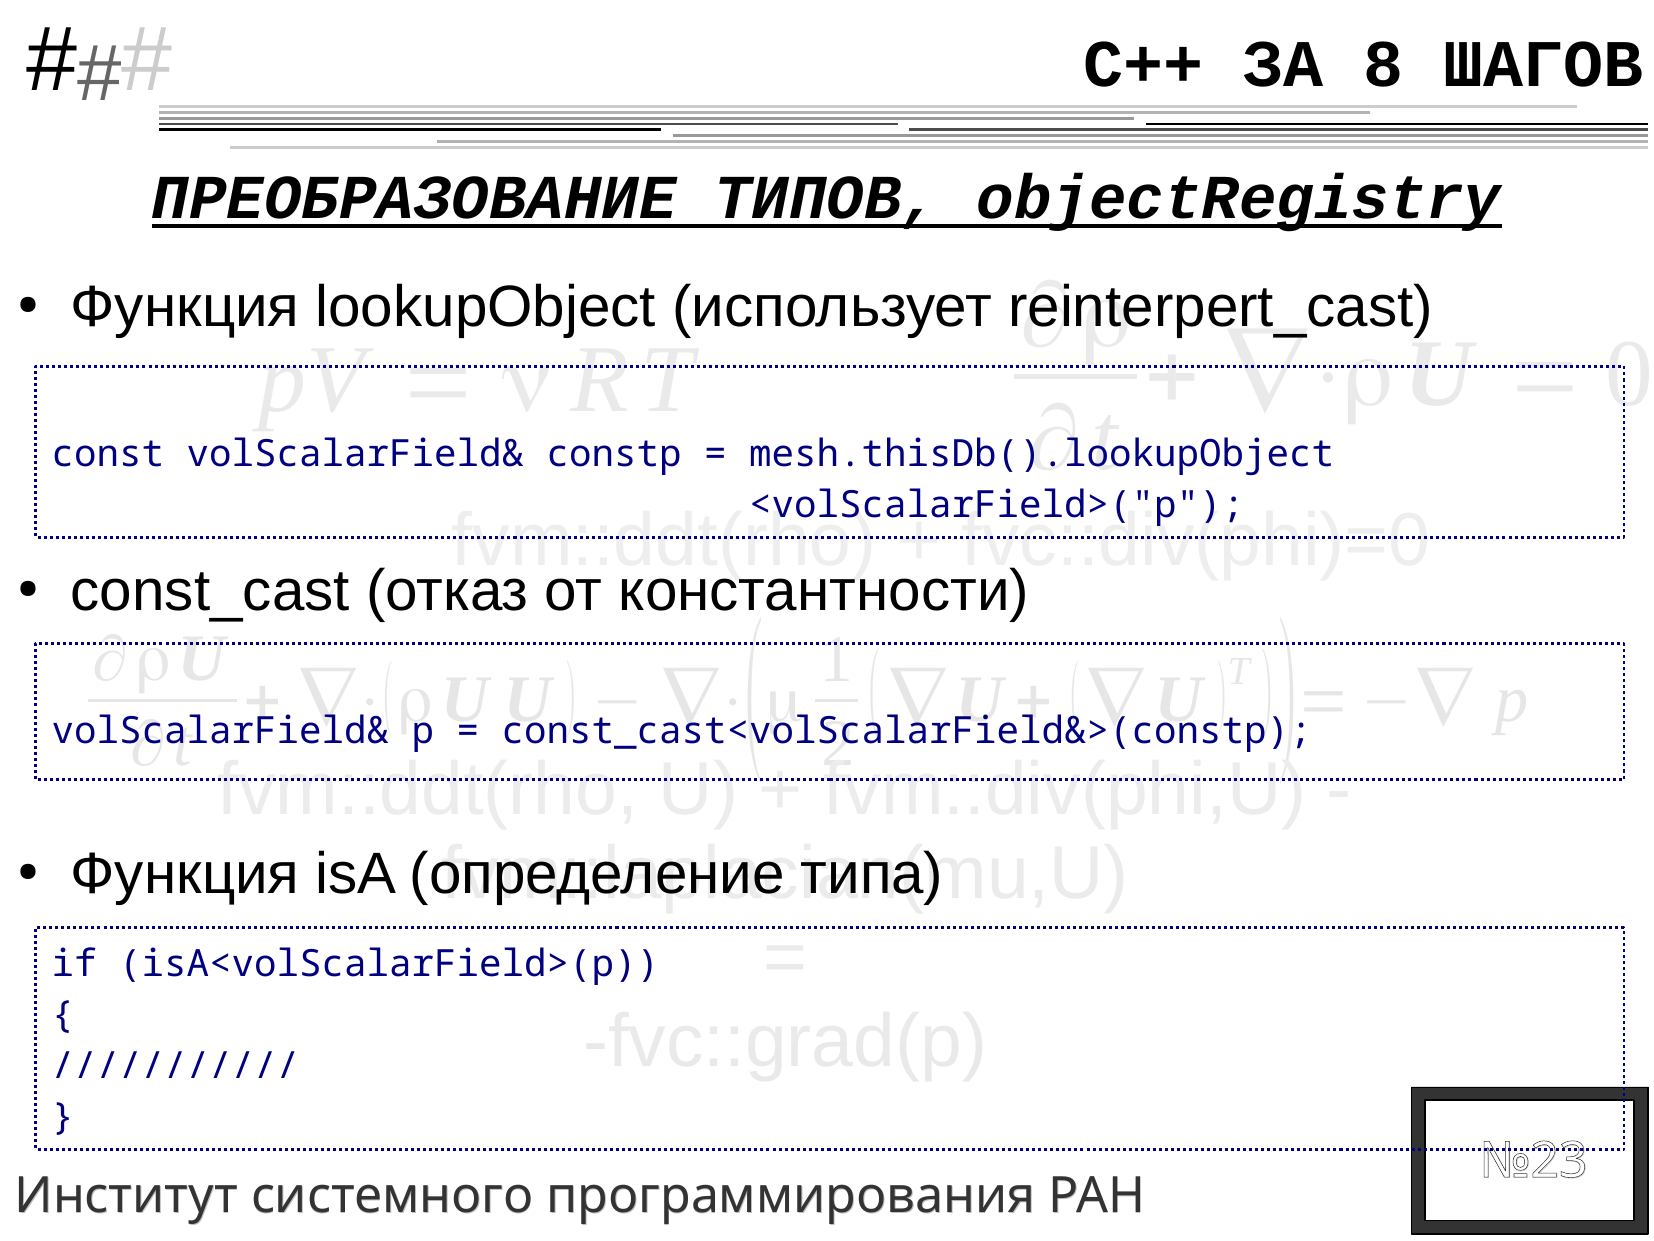

# ПРЕОБРАЗОВАНИЕ ТИПОВ, objectRegistry
Функция lookupObject (использует reinterpert_cast)
const_cast (отказ от константности)
Функция isA (определение типа)
const volScalarField& constp = mesh.thisDb().lookupObject
 <volScalarField>("p");
volScalarField& p = const_cast<volScalarField&>(constp);
if (isA<volScalarField>(p))
{
///////////
}